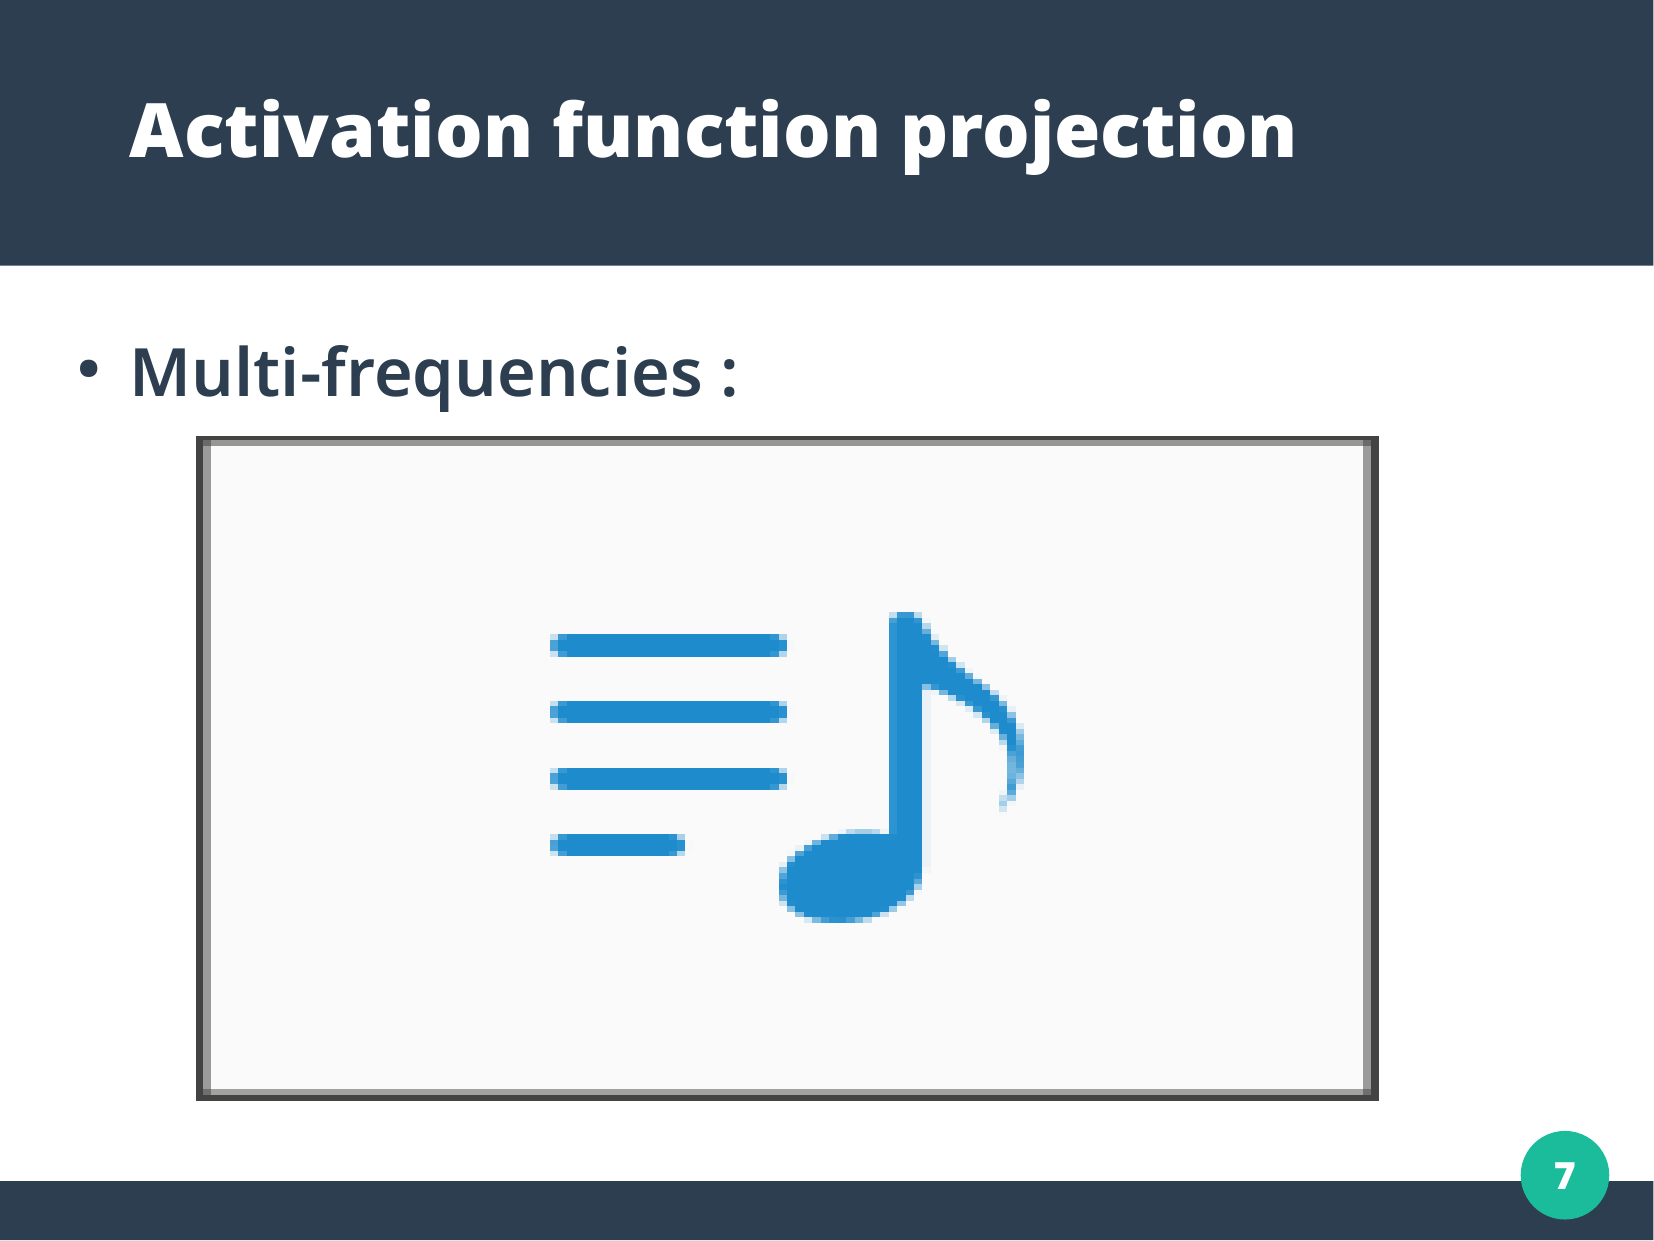

# Activation function projection
Multi-frequencies :
7